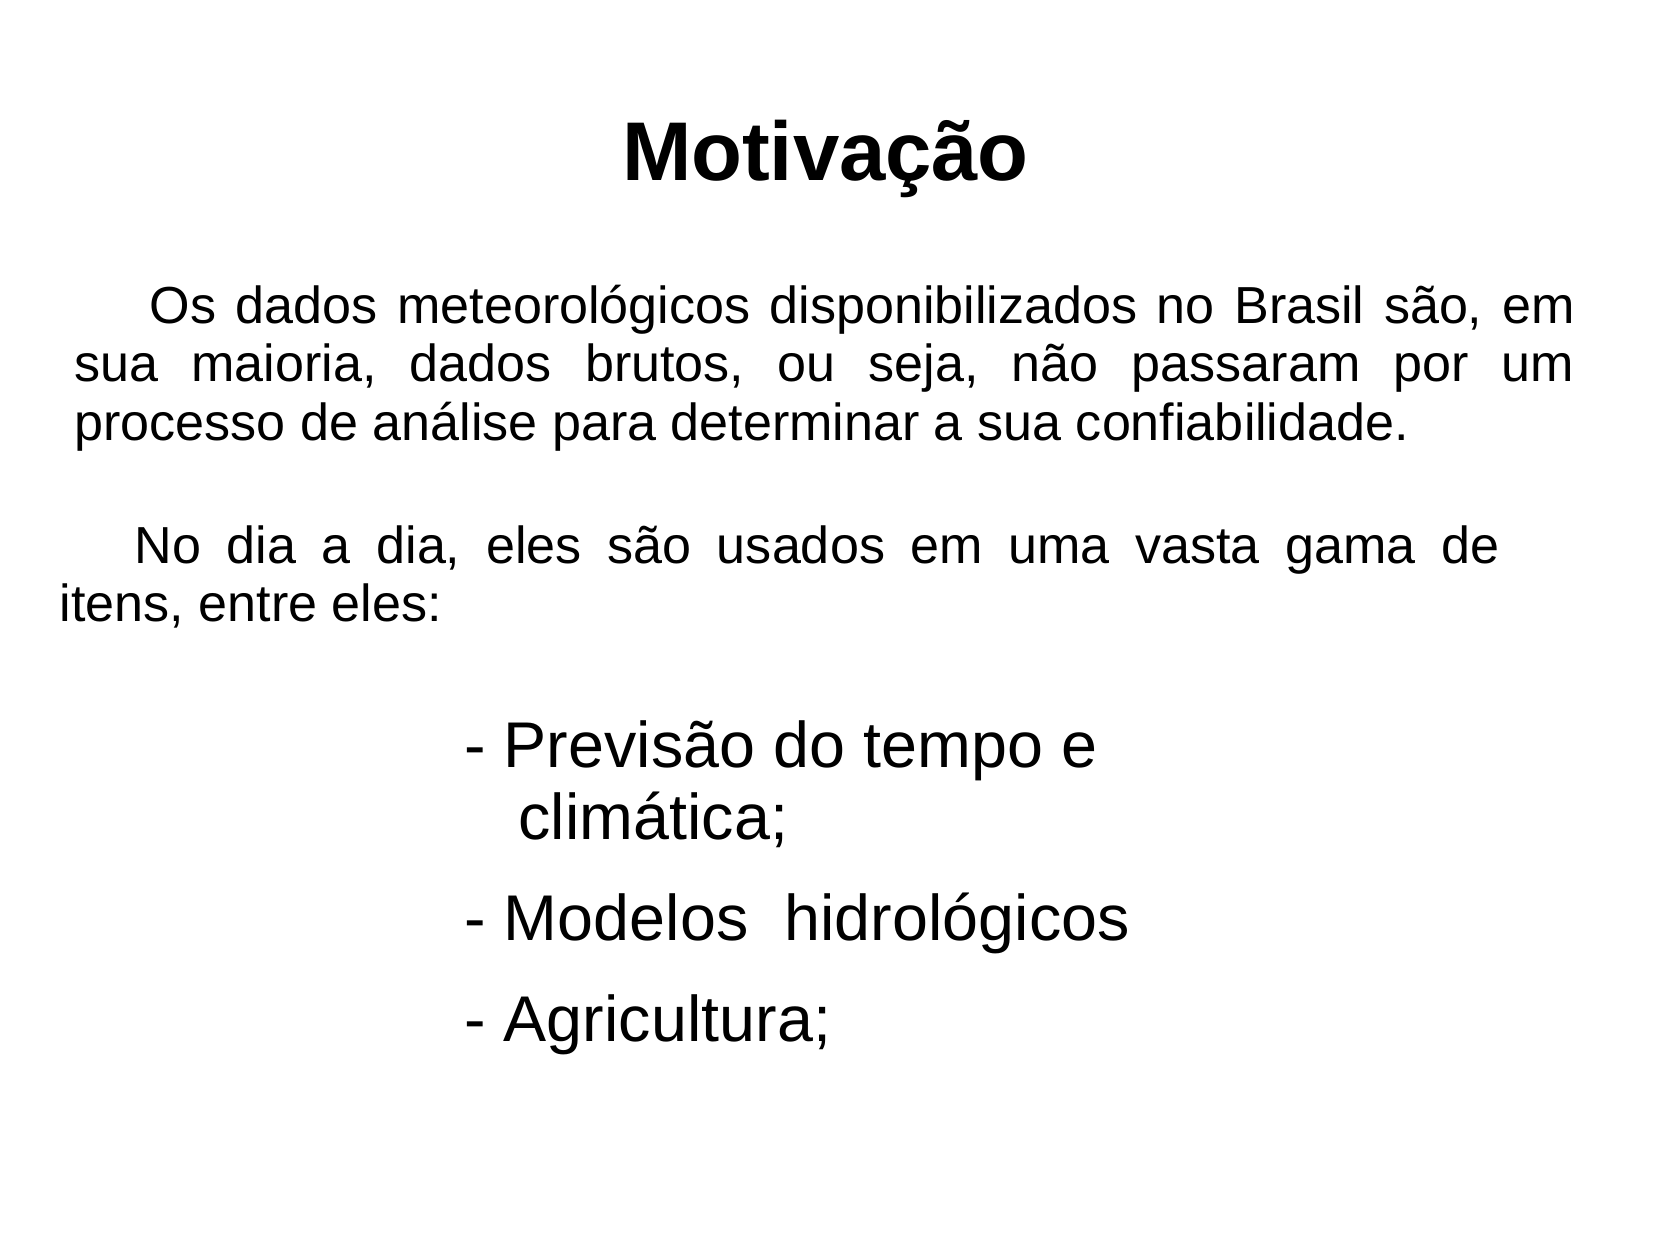

# Motivação
	Os dados meteorológicos disponibilizados no Brasil são, em sua maioria, dados brutos, ou seja, não passaram por um processo de análise para determinar a sua confiabilidade.
	No dia a dia, eles são usados em uma vasta gama de itens, entre eles:
- Previsão do tempo e climática;
- Modelos hidrológicos
- Agricultura;